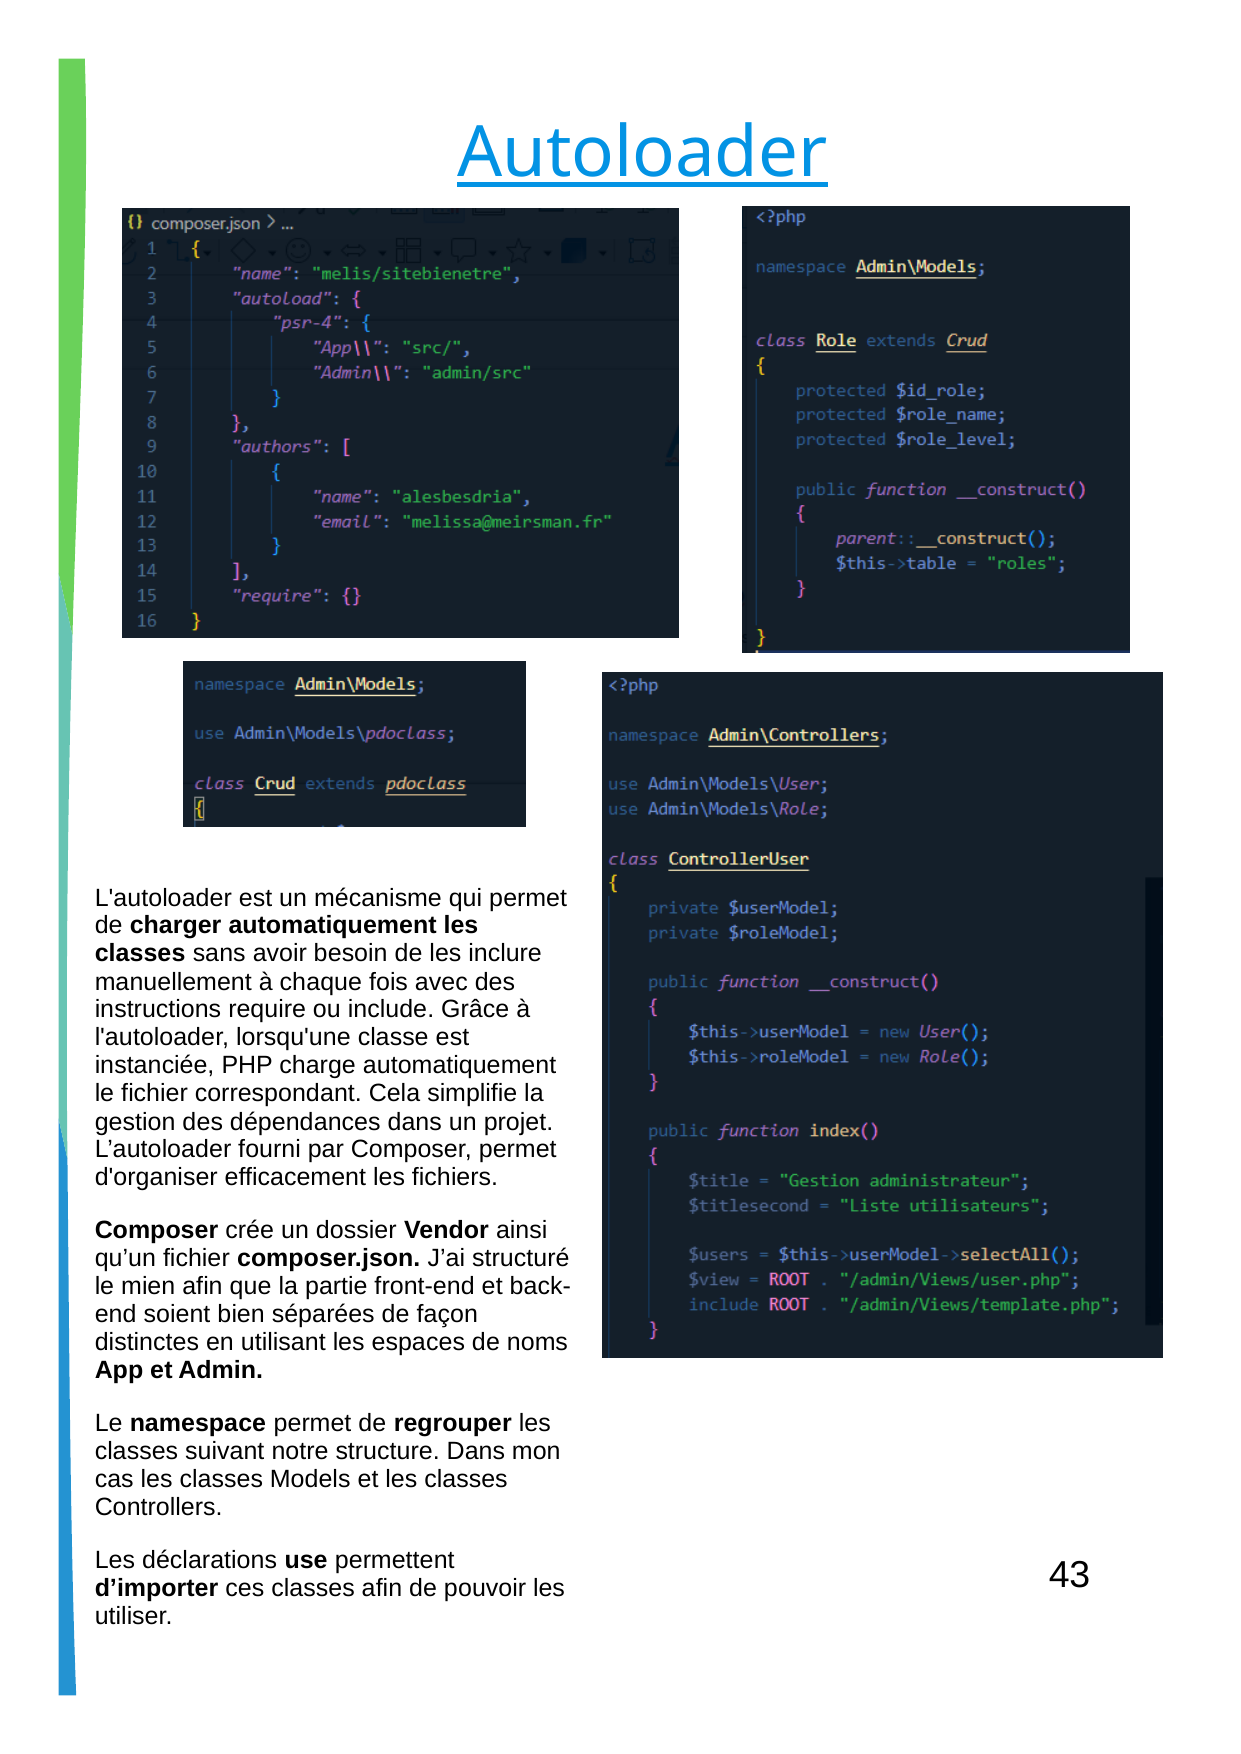

Autoloader
L'autoloader est un mécanisme qui permet de charger automatiquement les classes sans avoir besoin de les inclure manuellement à chaque fois avec des instructions require ou include. Grâce à l'autoloader, lorsqu'une classe est instanciée, PHP charge automatiquement le fichier correspondant. Cela simplifie la gestion des dépendances dans un projet. L’autoloader fourni par Composer, permet d'organiser efficacement les fichiers.
Composer crée un dossier Vendor ainsi qu’un fichier composer.json. J’ai structuré le mien afin que la partie front-end et back-end soient bien séparées de façon distinctes en utilisant les espaces de noms App et Admin.
Le namespace permet de regrouper les classes suivant notre structure. Dans mon cas les classes Models et les classes Controllers.
Les déclarations use permettent d’importer ces classes afin de pouvoir les utiliser.